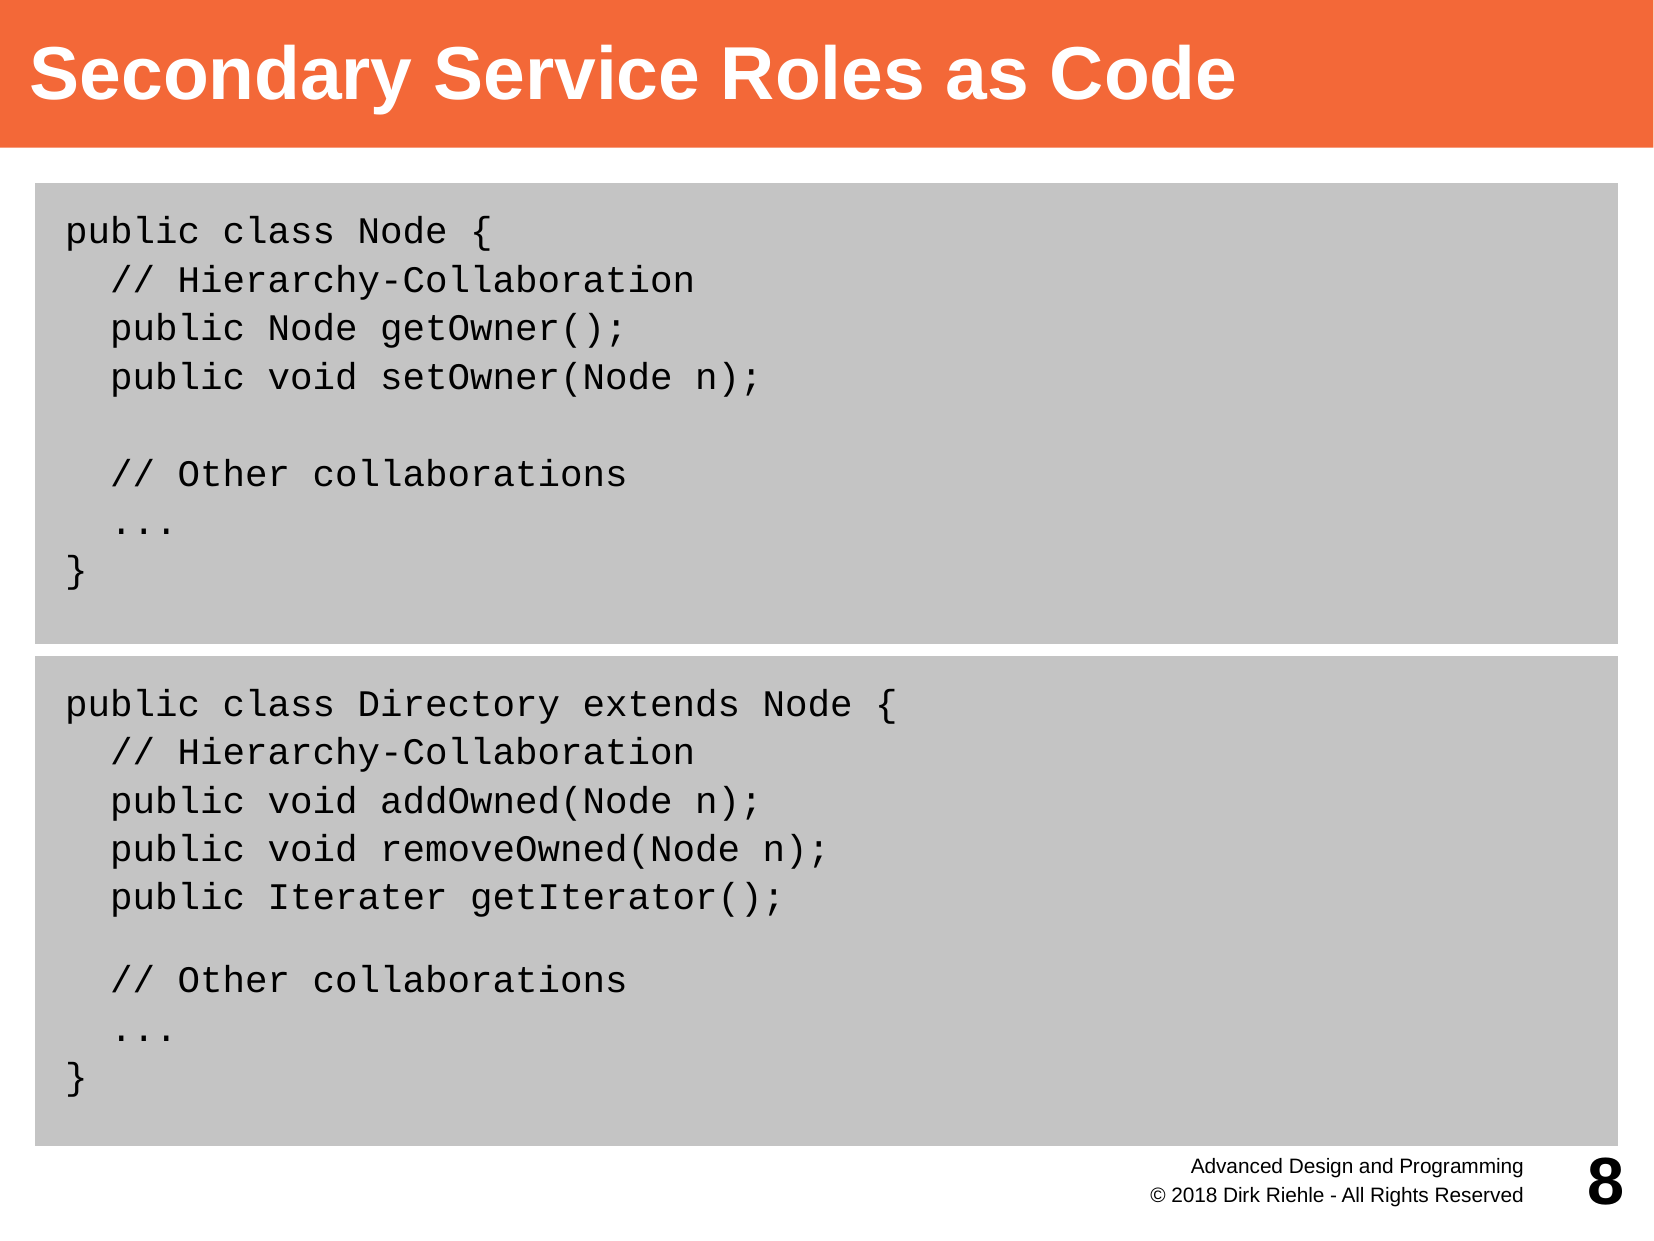

# Secondary Service Roles as Code
public class Node {
 // Hierarchy-Collaboration
 public Node getOwner();
 public void setOwner(Node n);
 // Other collaborations
 ...
}
public class Directory extends Node {
 // Hierarchy-Collaboration
 public void addOwned(Node n);
 public void removeOwned(Node n);
 public Iterater getIterator();
 // Other collaborations
 ...
}
Advanced Design and Programming
8
© 2018 Dirk Riehle - All Rights Reserved